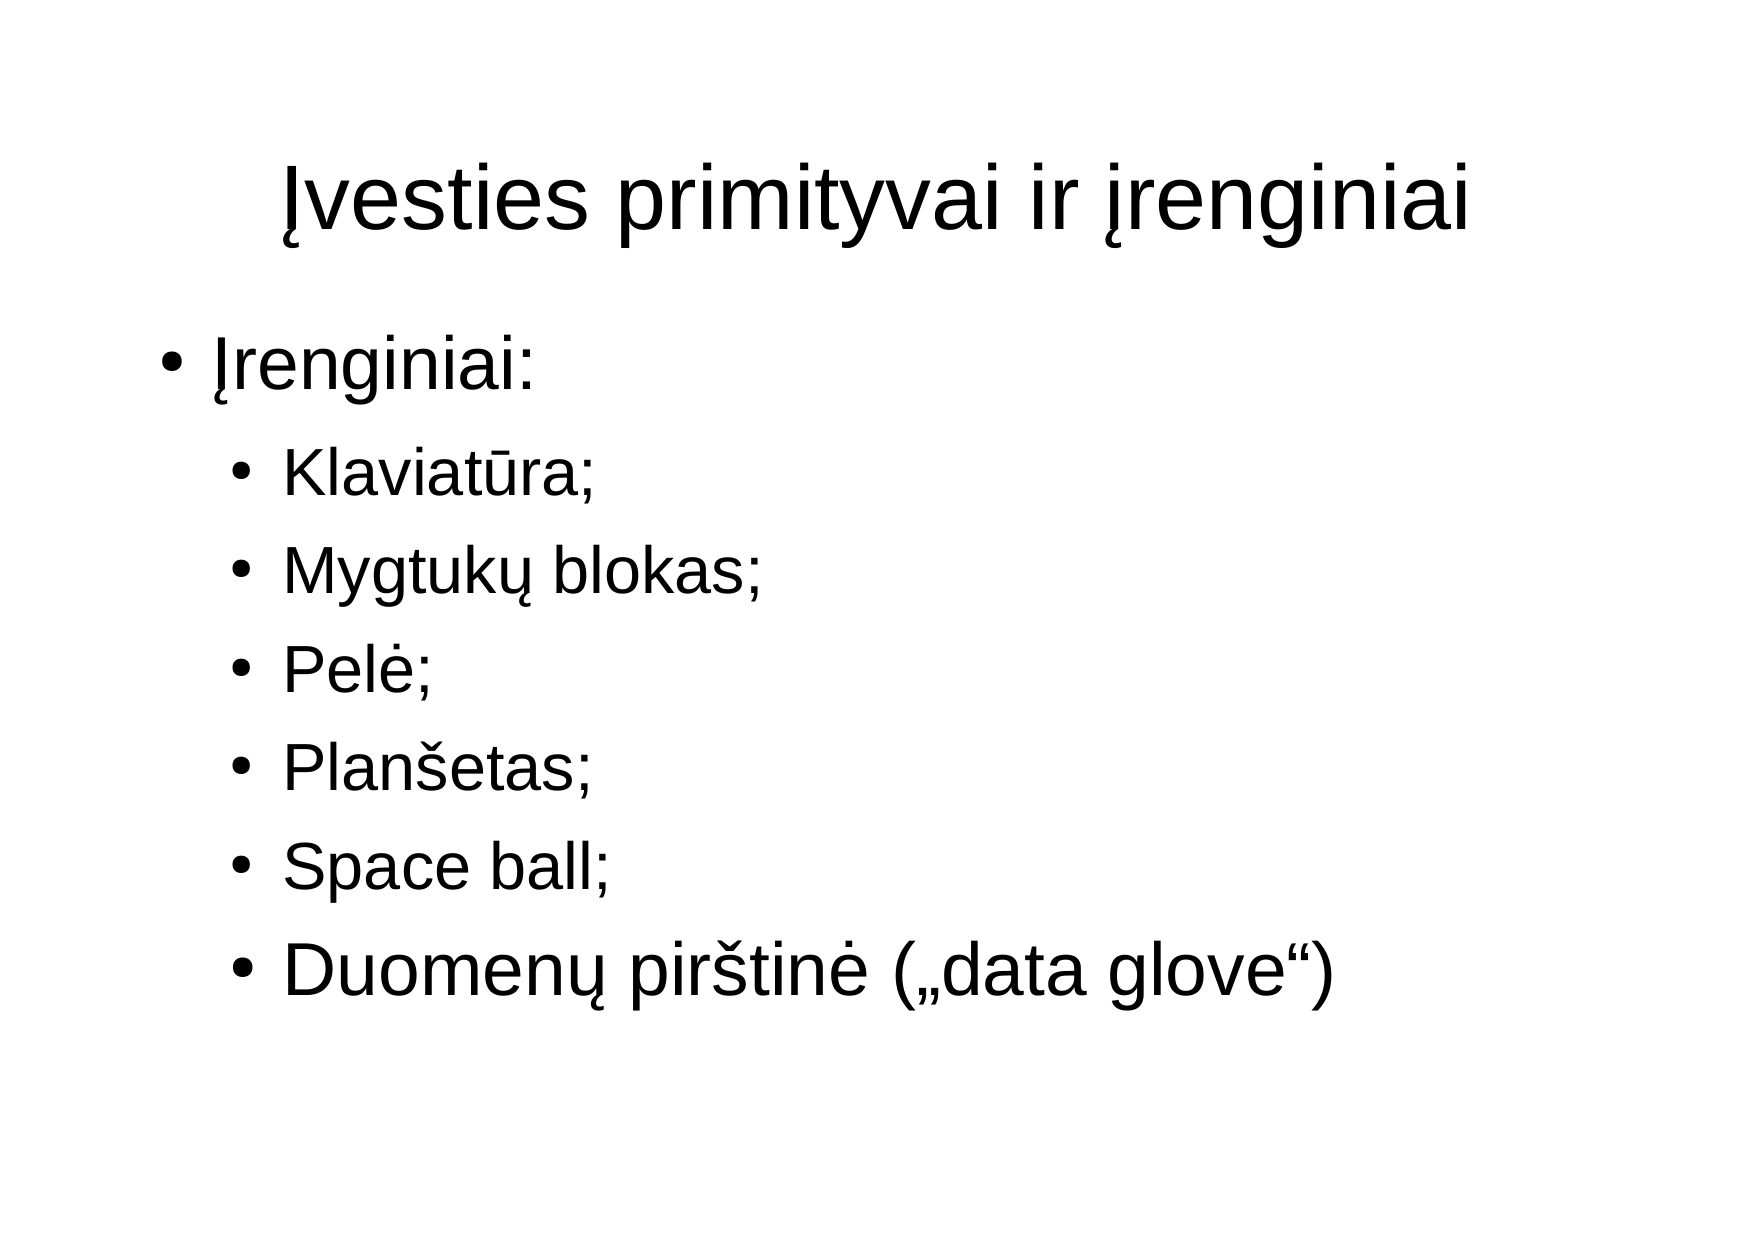

# Įvesties primityvai ir įrenginiai
Įrenginiai:
Klaviatūra;
Mygtukų blokas;
Pelė;
Planšetas;
Space ball;
Duomenų pirštinė („data glove“)